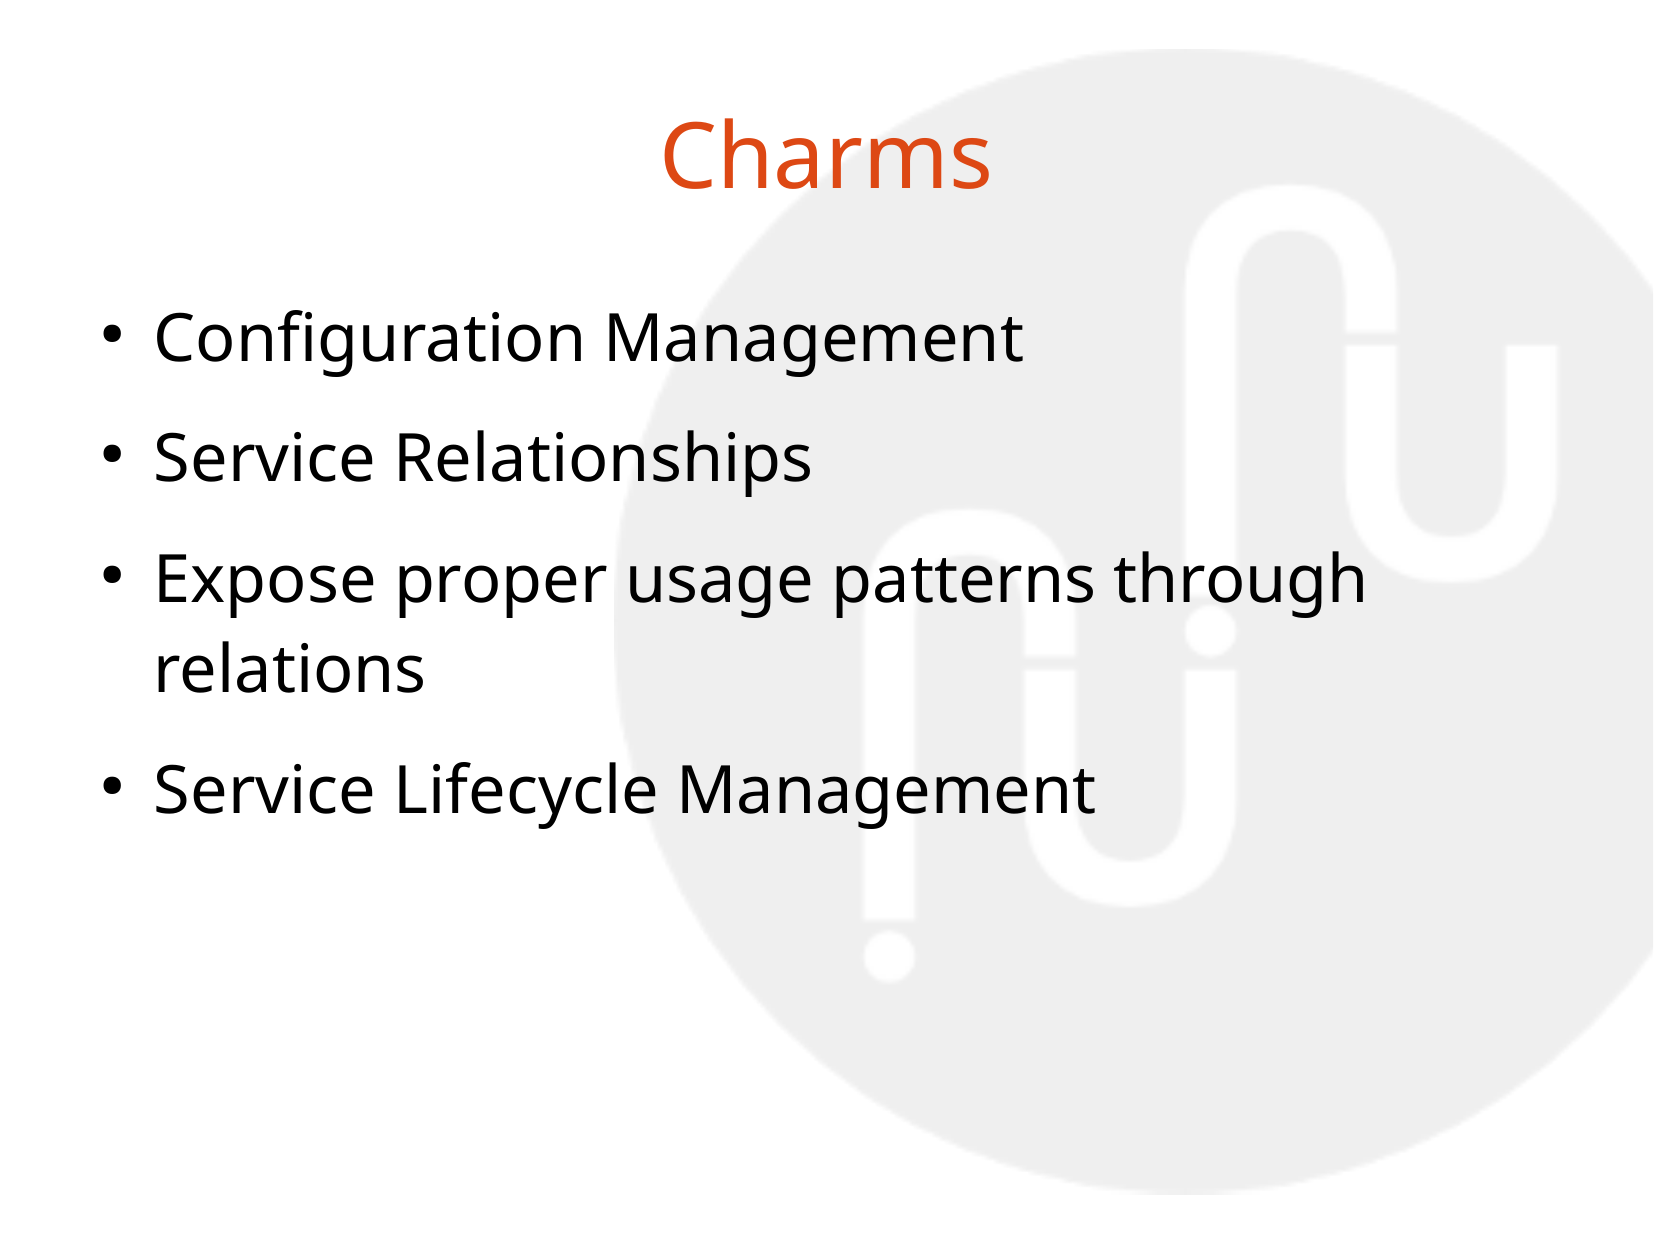

# Charms
Configuration Management
Service Relationships
Expose proper usage patterns through relations
Service Lifecycle Management